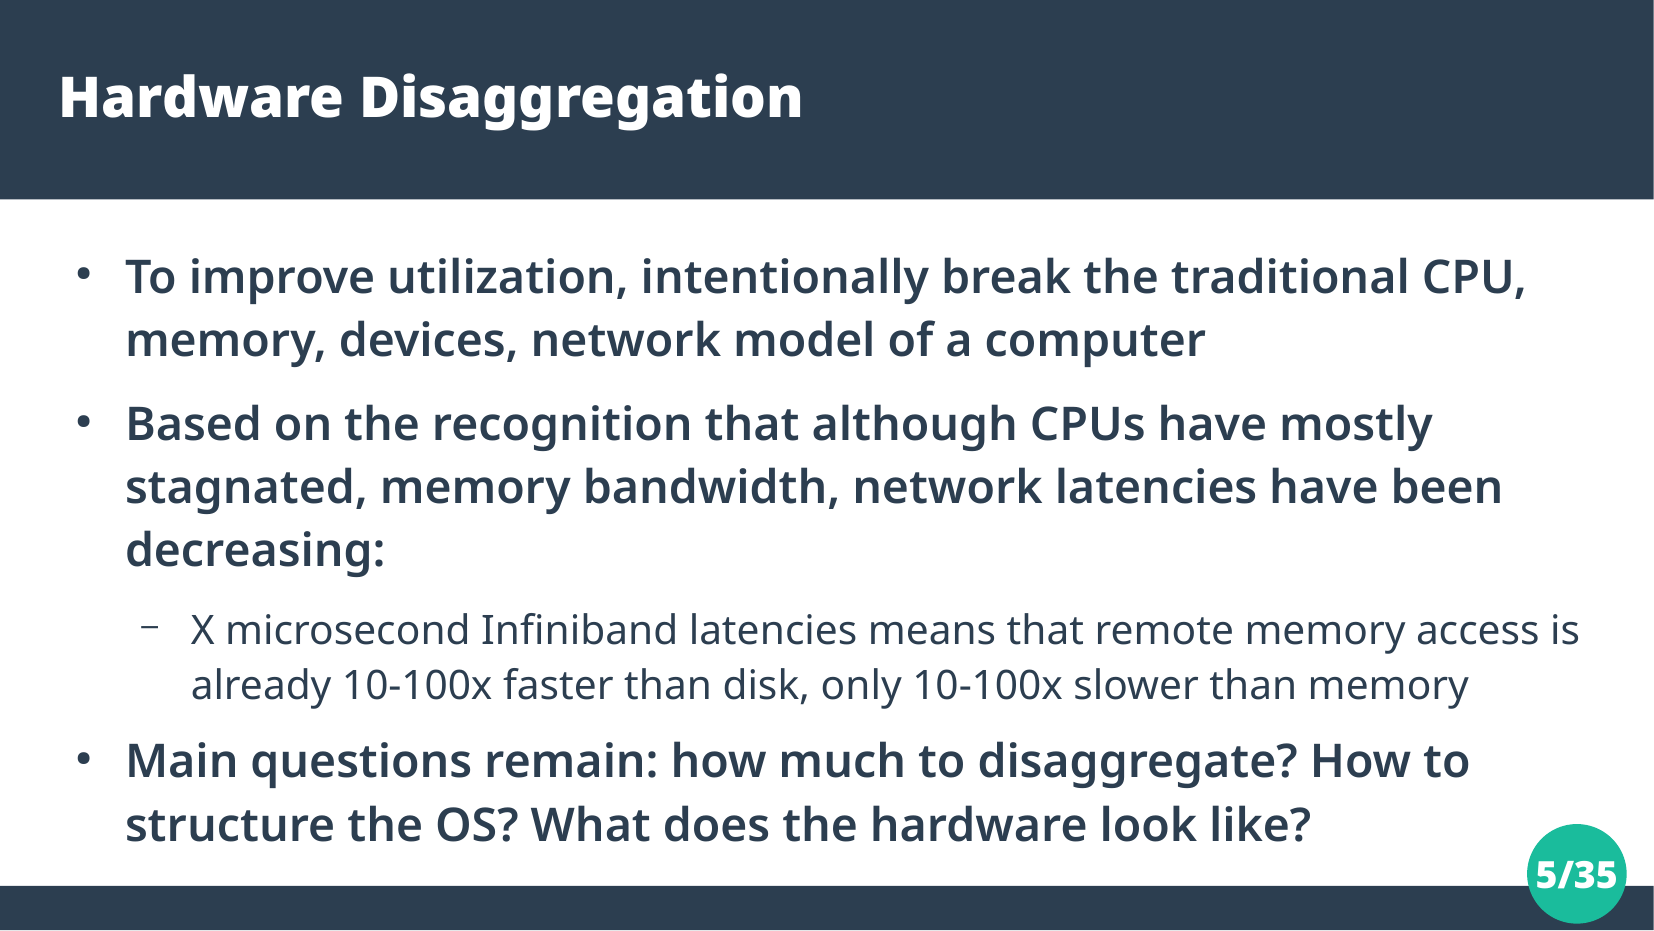

# Hardware Disaggregation
To improve utilization, intentionally break the traditional CPU, memory, devices, network model of a computer
Based on the recognition that although CPUs have mostly stagnated, memory bandwidth, network latencies have been decreasing:
X microsecond Infiniband latencies means that remote memory access is already 10-100x faster than disk, only 10-100x slower than memory
Main questions remain: how much to disaggregate? How to structure the OS? What does the hardware look like?